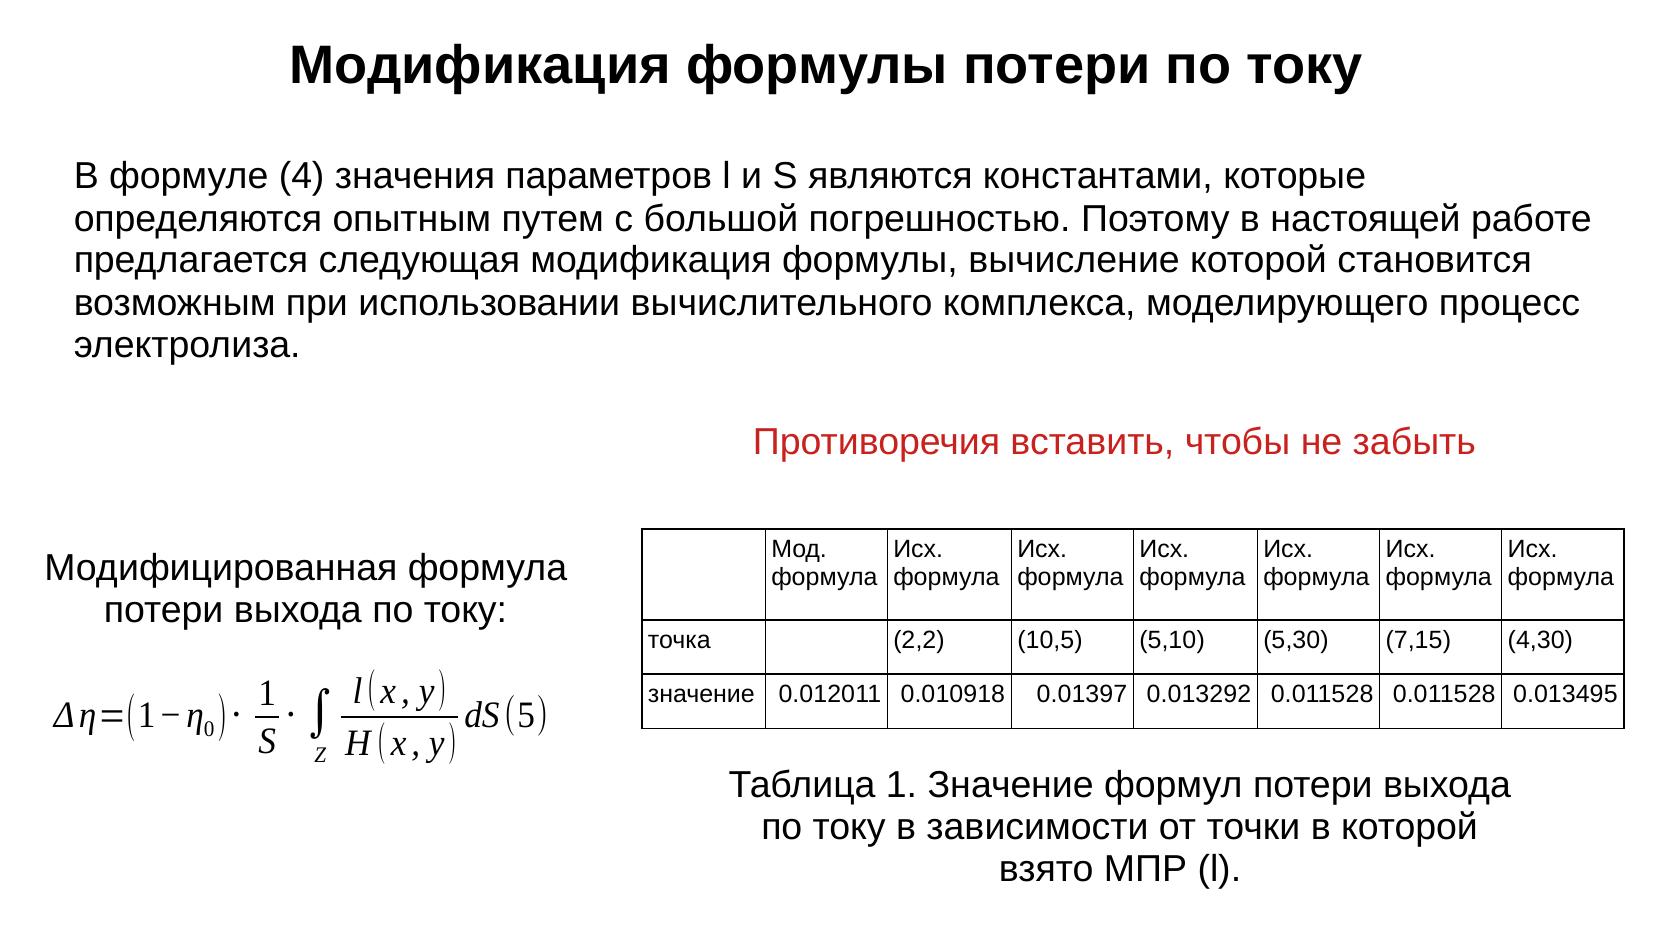

# Модификация формулы потери по току
В формуле (4) значения параметров l и S являются константами, которые определяются опытным путем с большой погрешностью. Поэтому в настоящей работе предлагается следующая модификация формулы, вычисление которой становится возможным при использовании вычислительного комплекса, моделирующего процесс электролиза.
Противоречия вставить, чтобы не забыть
| | Мод. формула | Исх. формула | Исх. формула | Исх. формула | Исх. формула | Исх. формула | Исх. формула |
| --- | --- | --- | --- | --- | --- | --- | --- |
| точка | | (2,2) | (10,5) | (5,10) | (5,30) | (7,15) | (4,30) |
| значение | 0.012011 | 0.010918 | 0.01397 | 0.013292 | 0.011528 | 0.011528 | 0.013495 |
Таблица 1. Значение формул потери выхода по току в зависимости от точки в которой взято МПР (l).
Модифицированная формула потери выхода по току: